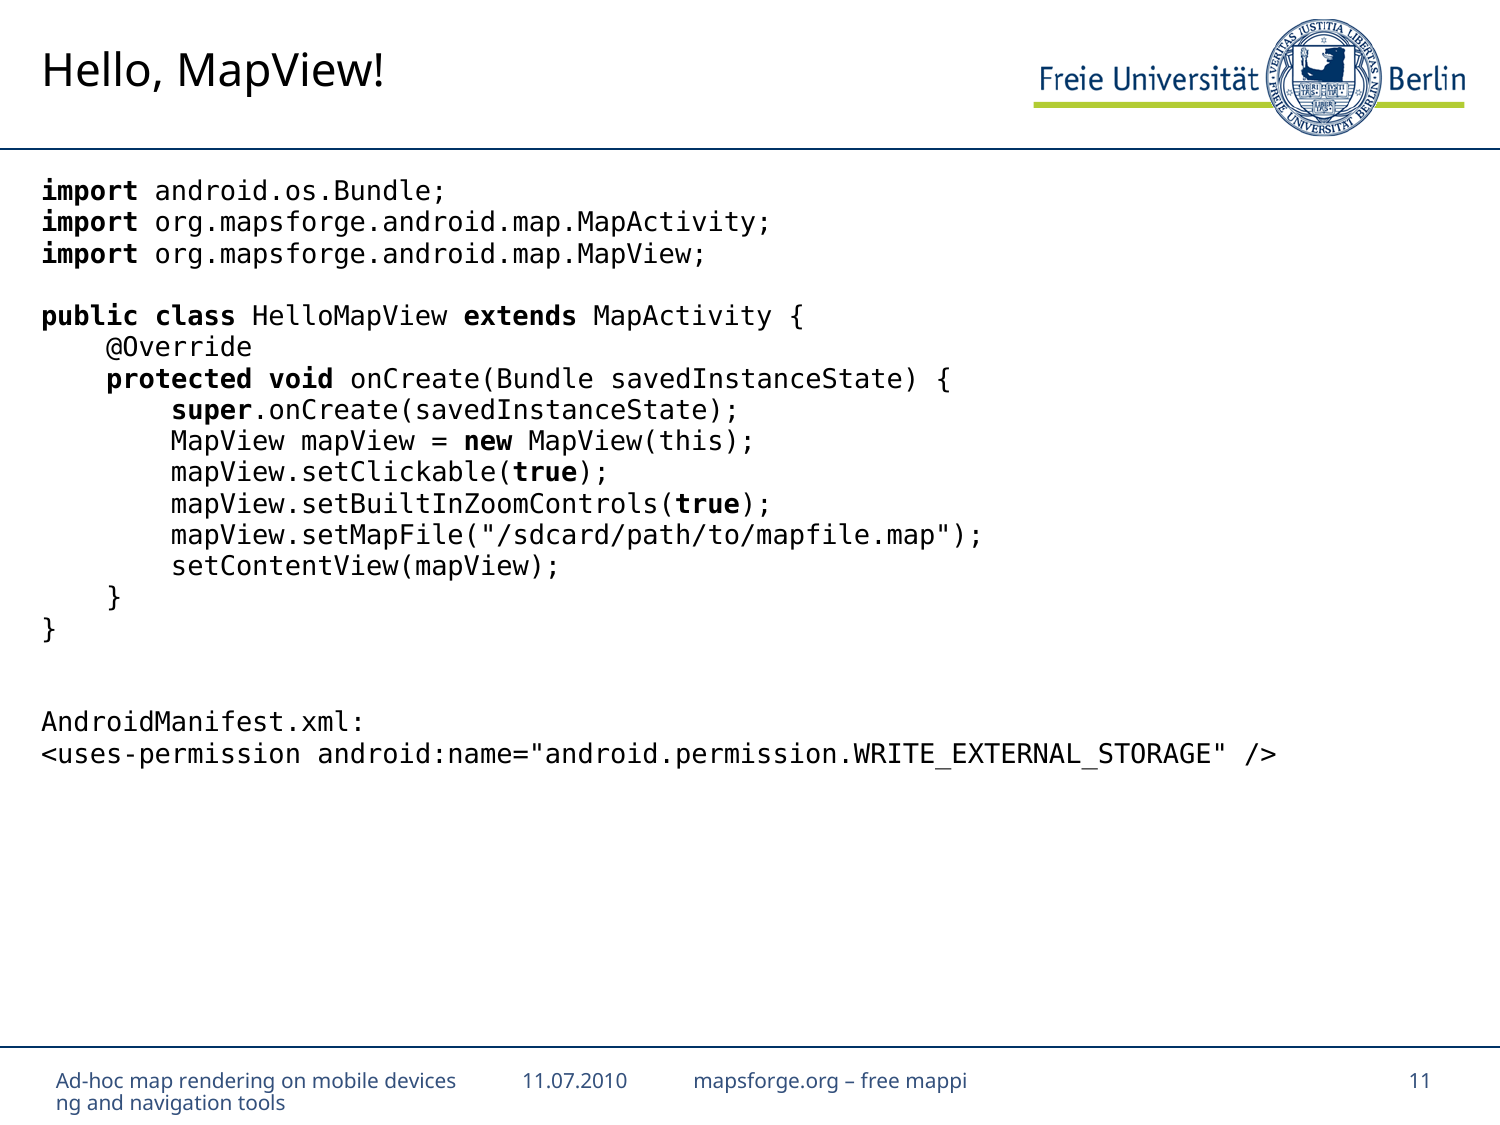

# Hello, MapView!
import android.os.Bundle;
import org.mapsforge.android.map.MapActivity;
import org.mapsforge.android.map.MapView;
public class HelloMapView extends MapActivity {
 @Override
 protected void onCreate(Bundle savedInstanceState) {
 super.onCreate(savedInstanceState);
 MapView mapView = new MapView(this);
 mapView.setClickable(true);
 mapView.setBuiltInZoomControls(true);
 mapView.setMapFile("/sdcard/path/to/mapfile.map");
 setContentView(mapView);
 }
}
AndroidManifest.xml:
<uses-permission android:name="android.permission.WRITE_EXTERNAL_STORAGE" />
Ad-hoc map rendering on mobile devices 11.07.2010 mapsforge.org – free mapping and navigation tools
11